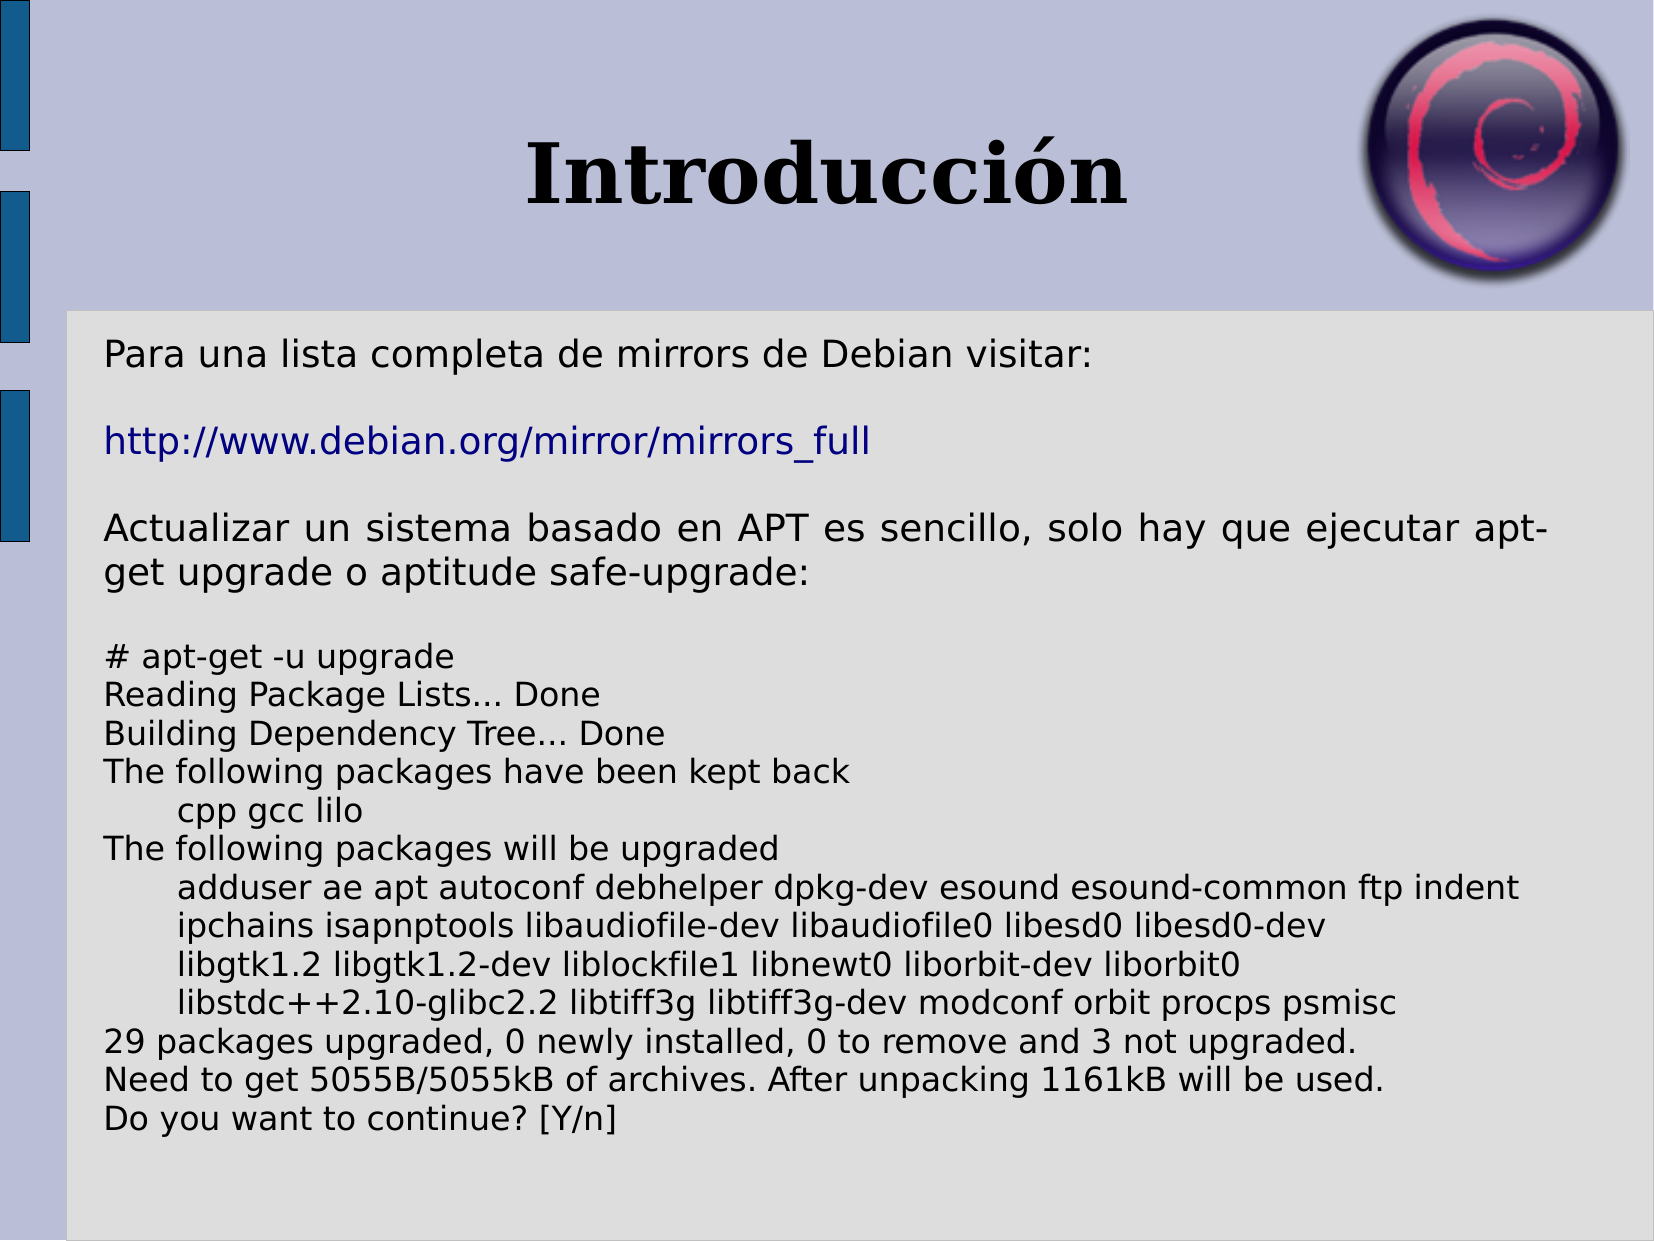

Introducción
Para una lista completa de mirrors de Debian visitar:
http://www.debian.org/mirror/mirrors_full
Actualizar un sistema basado en APT es sencillo, solo hay que ejecutar apt-get upgrade o aptitude safe-upgrade:
# apt-get -u upgrade
Reading Package Lists... Done
Building Dependency Tree... Done
The following packages have been kept back
 cpp gcc lilo
The following packages will be upgraded
 adduser ae apt autoconf debhelper dpkg-dev esound esound-common ftp indent
 ipchains isapnptools libaudiofile-dev libaudiofile0 libesd0 libesd0-dev
 libgtk1.2 libgtk1.2-dev liblockfile1 libnewt0 liborbit-dev liborbit0
 libstdc++2.10-glibc2.2 libtiff3g libtiff3g-dev modconf orbit procps psmisc
29 packages upgraded, 0 newly installed, 0 to remove and 3 not upgraded.
Need to get 5055B/5055kB of archives. After unpacking 1161kB will be used.
Do you want to continue? [Y/n]